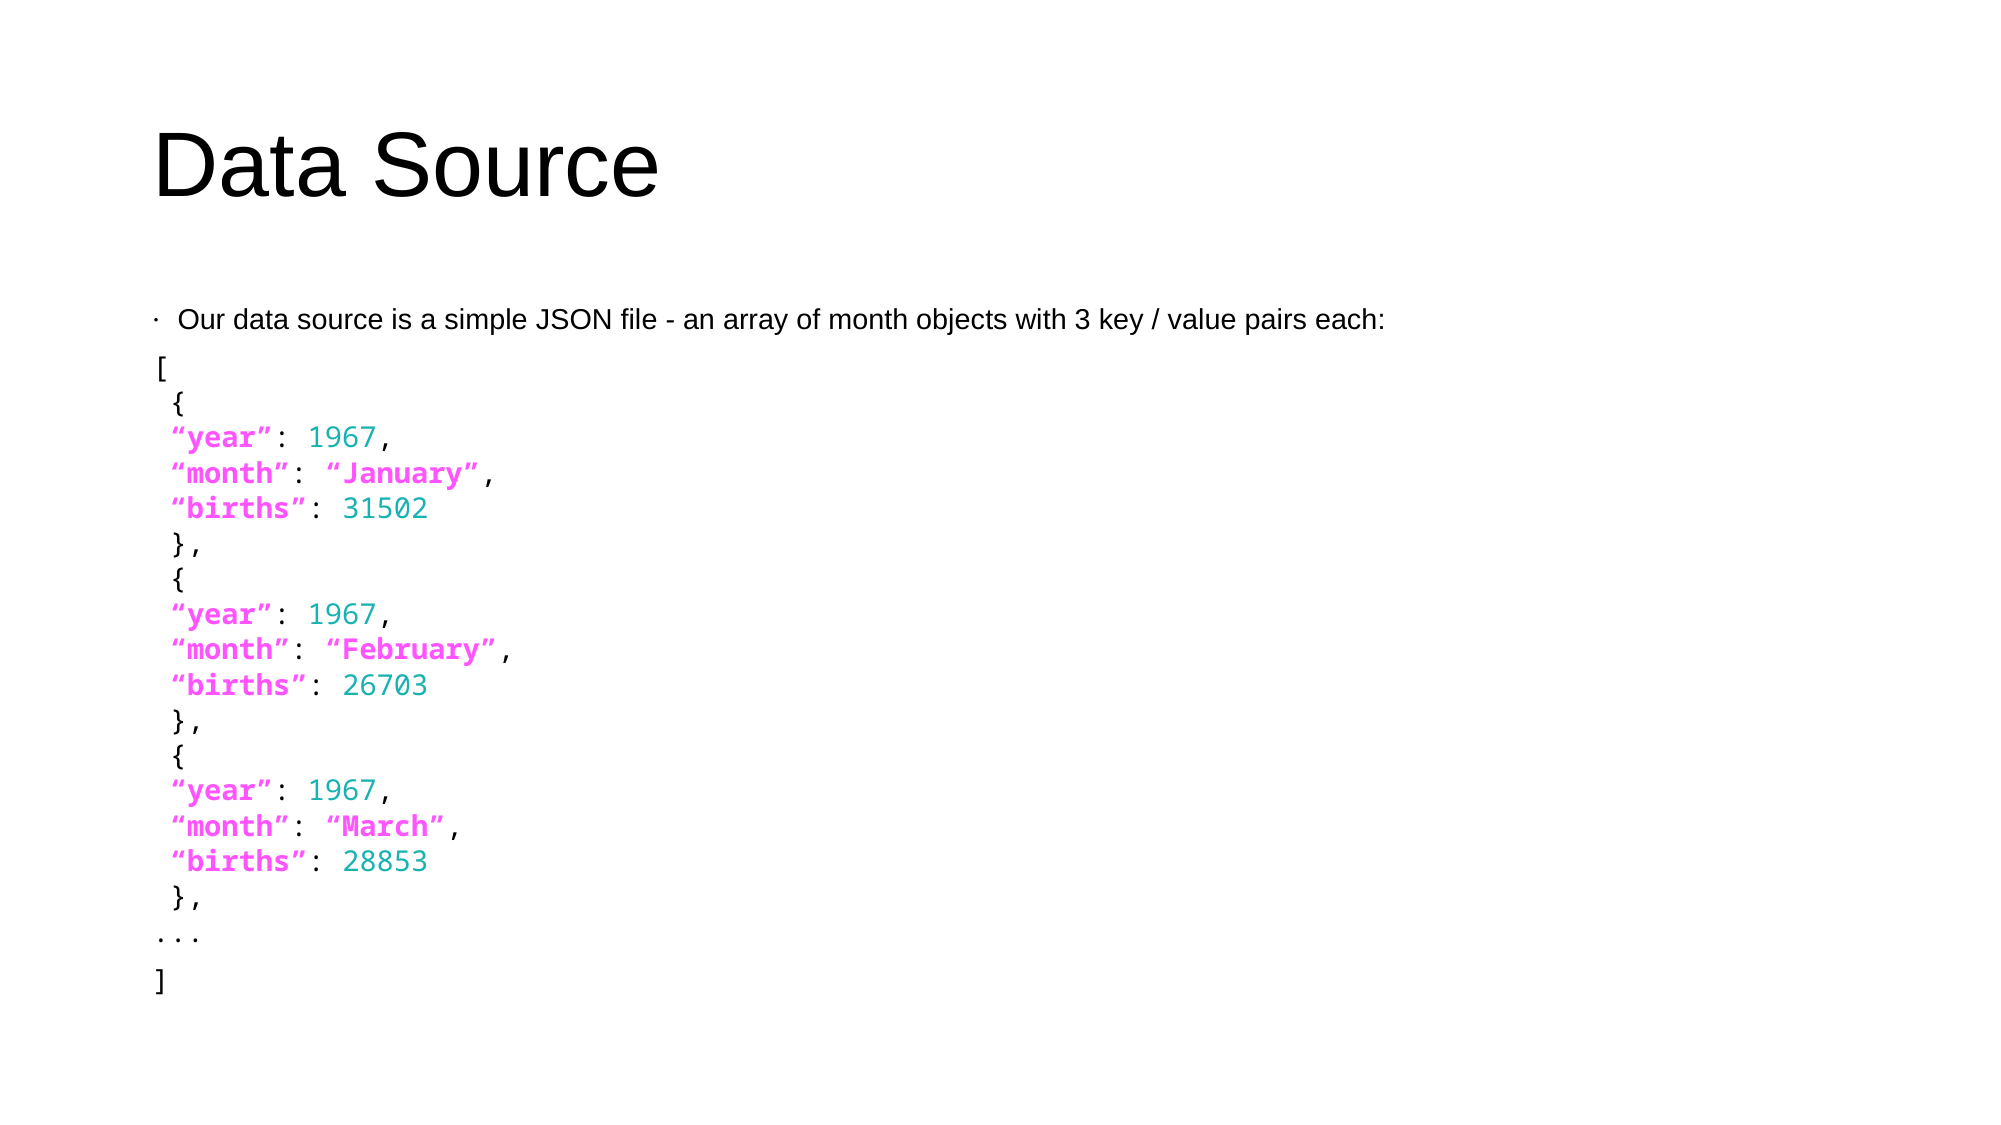

# Data Source
Our data source is a simple JSON file - an array of month objects with 3 key / value pairs each:
[
 {
 “year”: 1967,
 “month”: “January”,
 “births”: 31502
 },
 {
 “year”: 1967,
 “month”: “February”,
 “births”: 26703
 },
 {
 “year”: 1967,
 “month”: “March”,
 “births”: 28853
 },
...
]